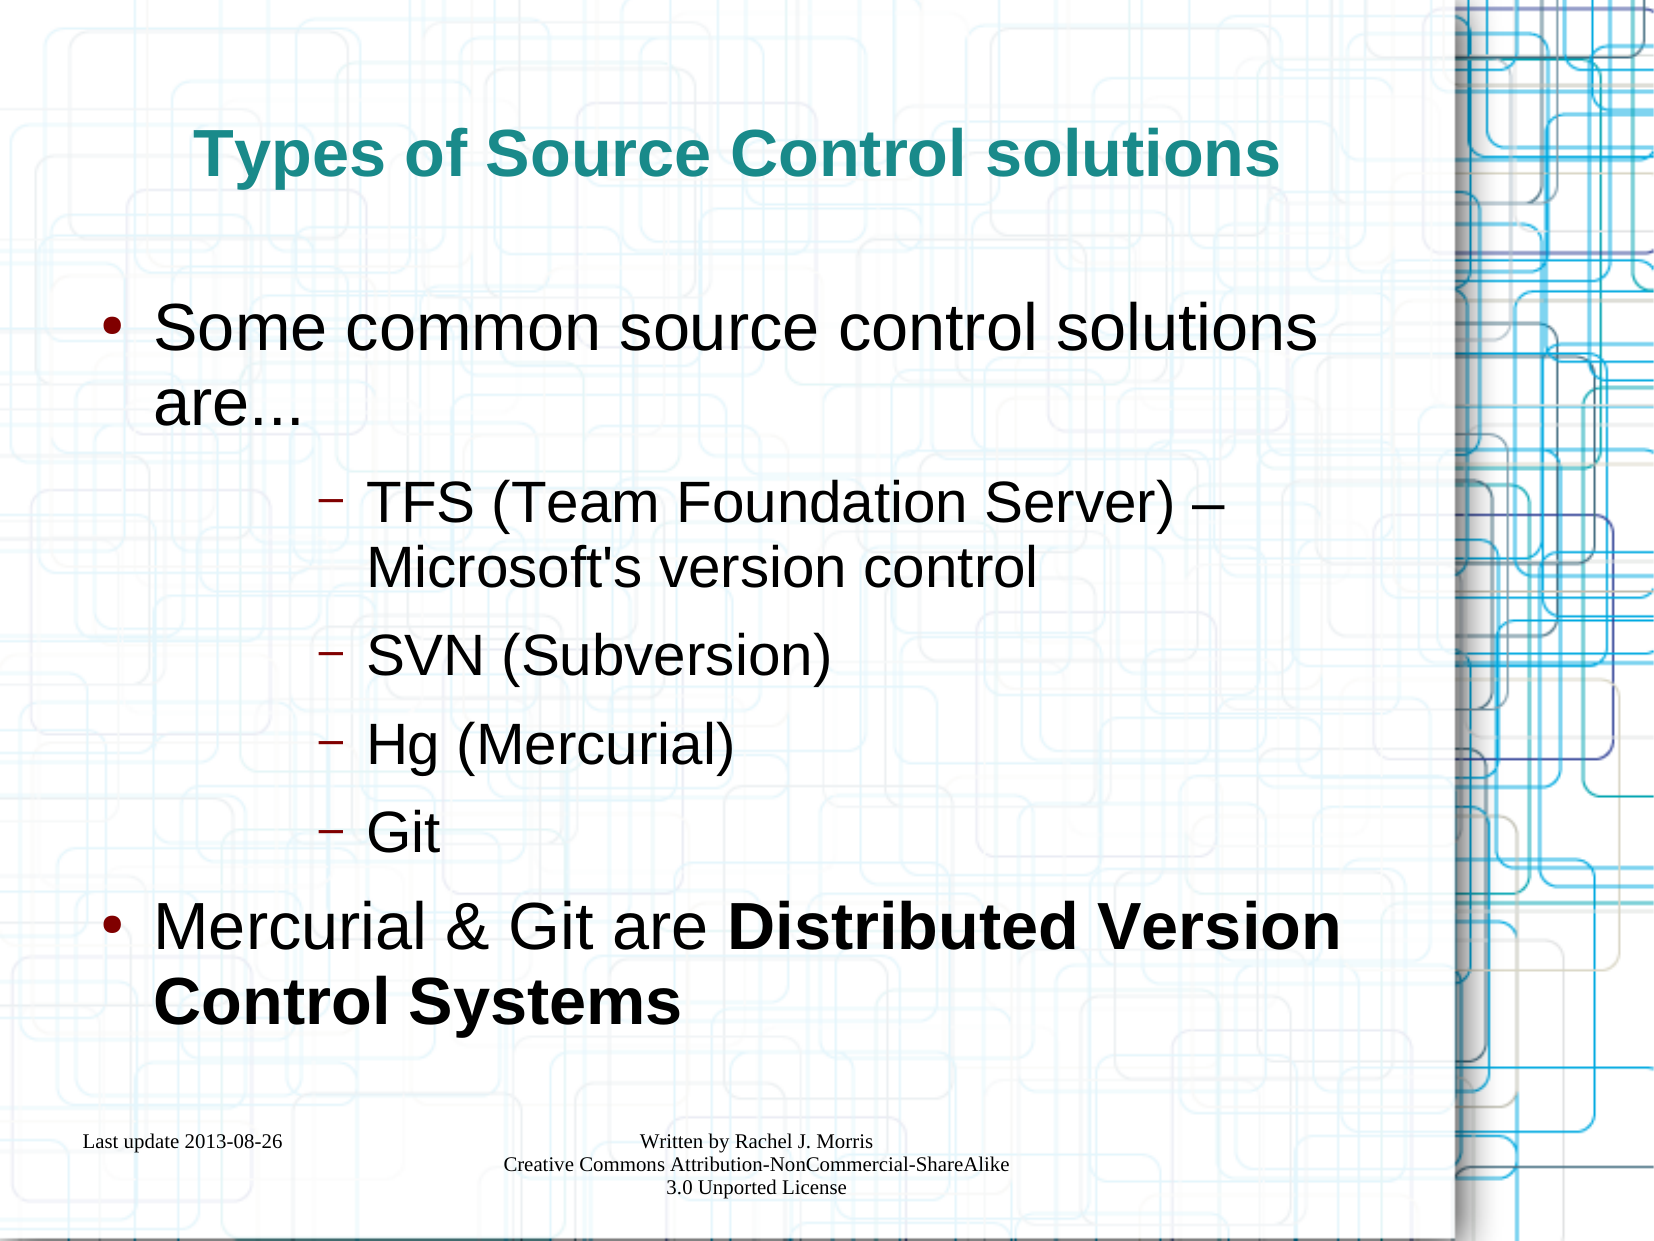

# Types of Source Control solutions
Some common source control solutions are...
TFS (Team Foundation Server) – Microsoft's version control
SVN (Subversion)
Hg (Mercurial)
Git
Mercurial & Git are Distributed Version Control Systems